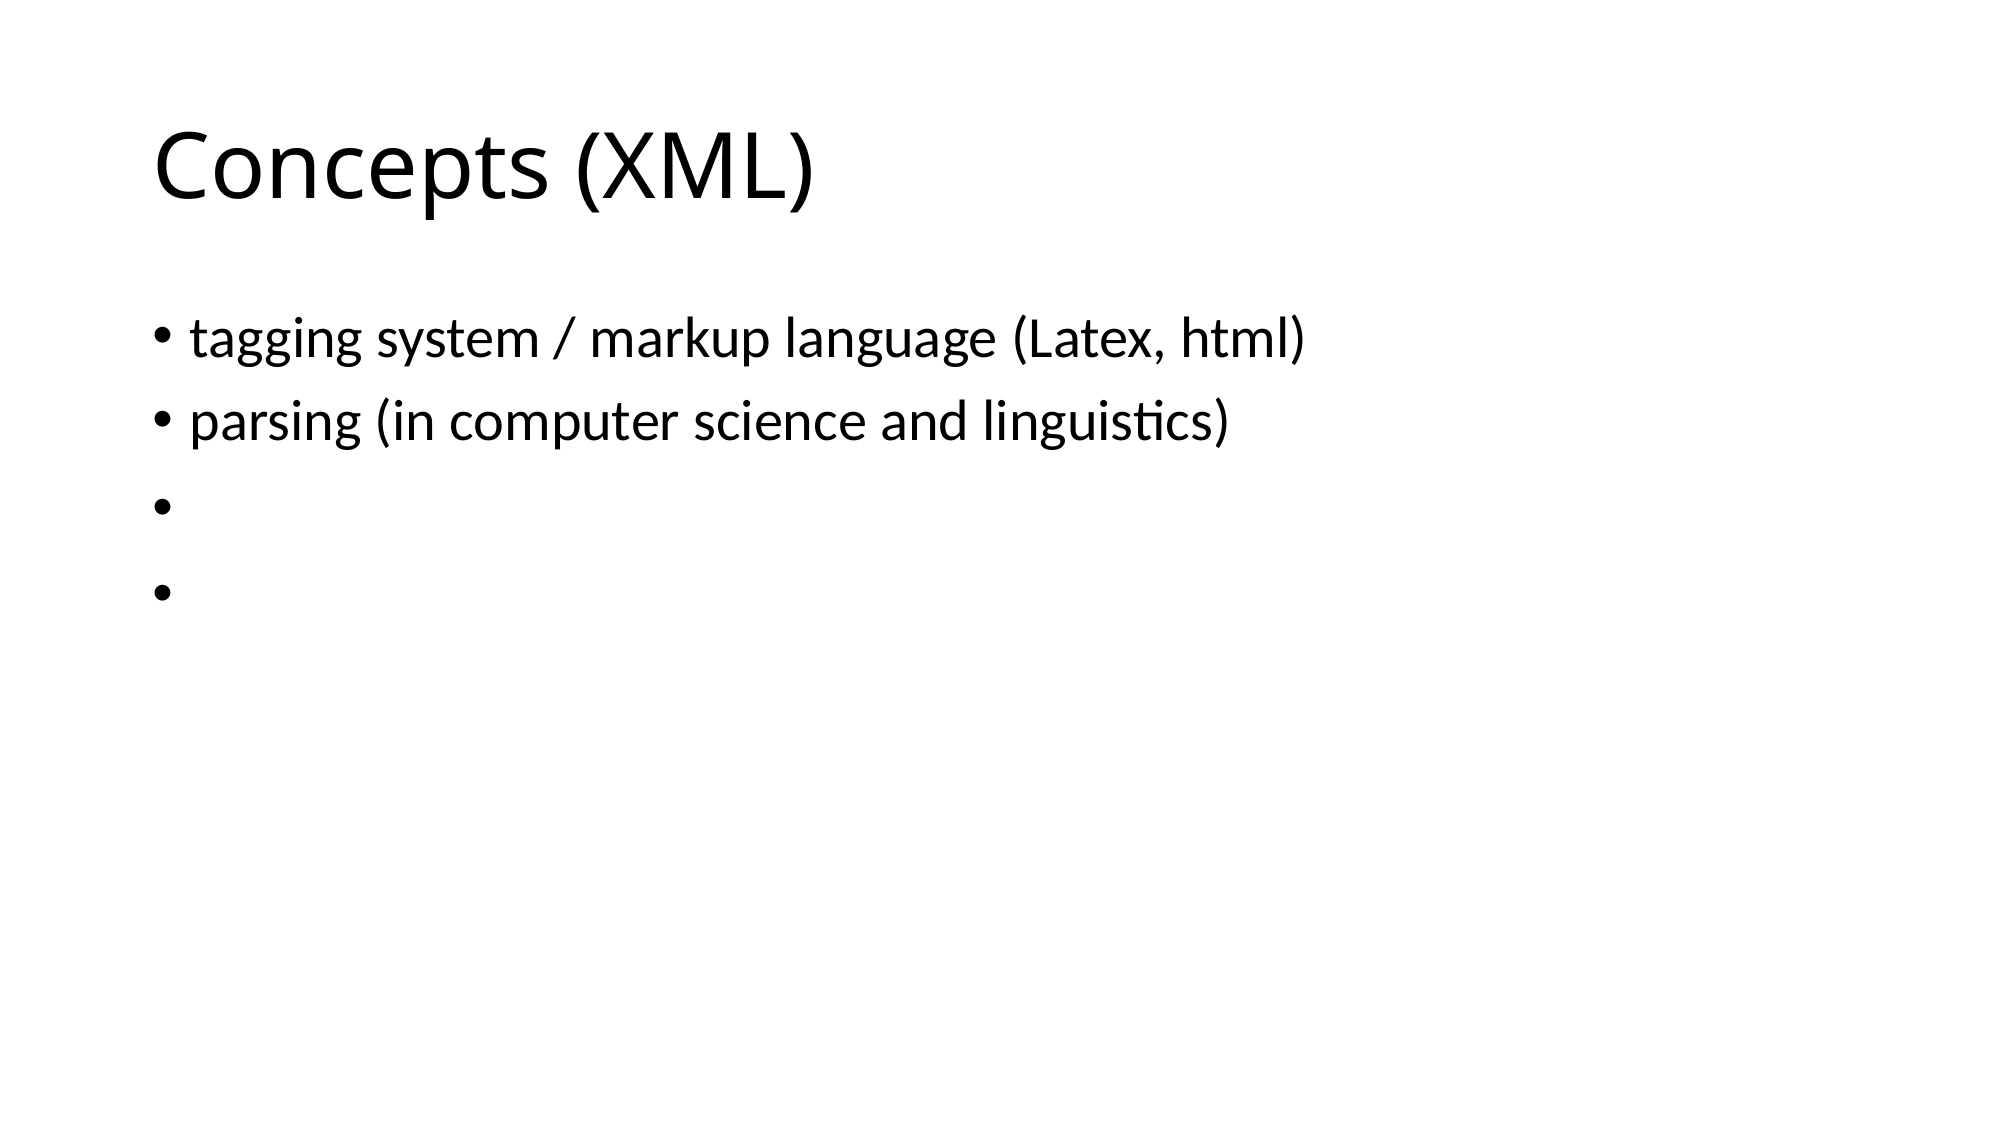

# Concepts (XML)
tagging system / markup language (Latex, html)
parsing (in computer science and linguistics)